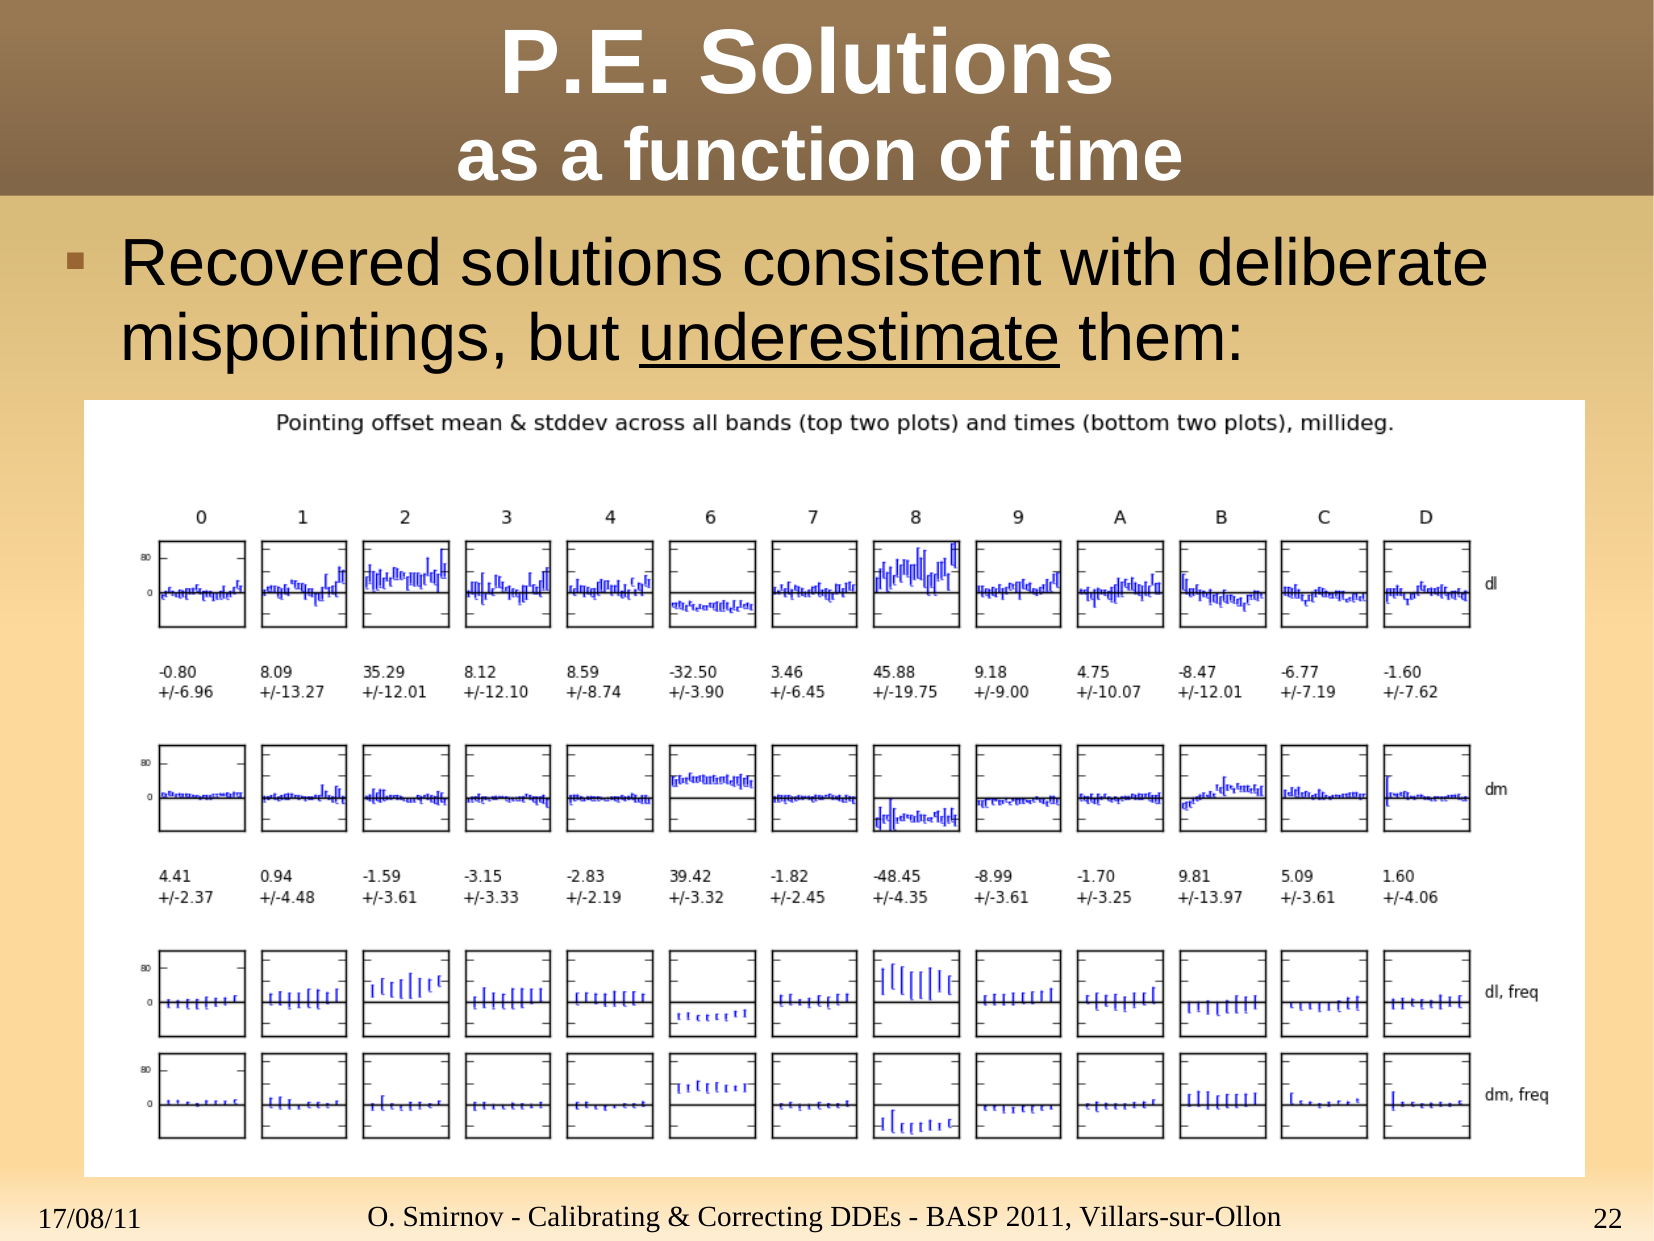

# P.E. Solutions as a function of time
Recovered solutions consistent with deliberate mispointings, but underestimate them:
O. Smirnov - Calibrating & Correcting DDEs - BASP 2011, Villars-sur-Ollon
17/08/11
22